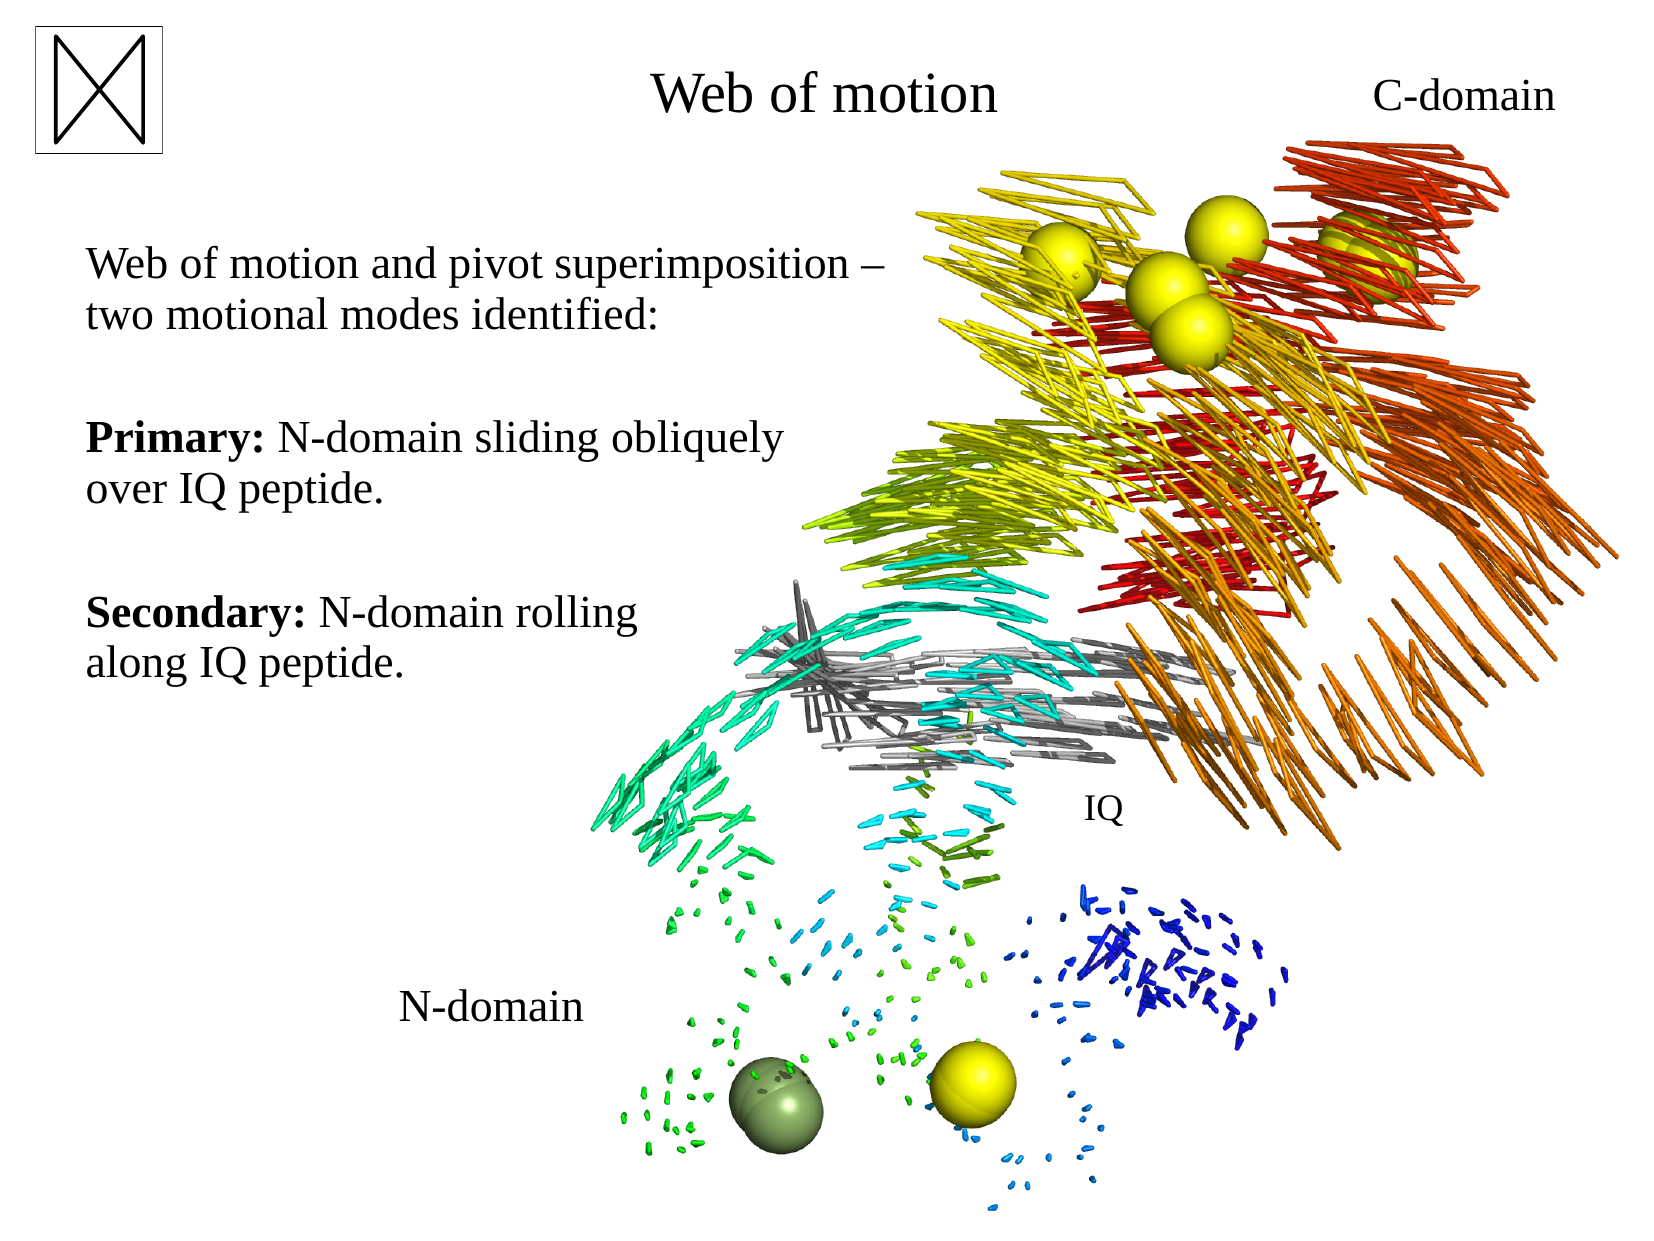

Web of motion
C-domain
Web of motion and pivot superimposition – two motional modes identified:
Primary: N-domain sliding obliquely over IQ peptide.
Secondary: N-domain rolling along IQ peptide.
IQ
N-domain